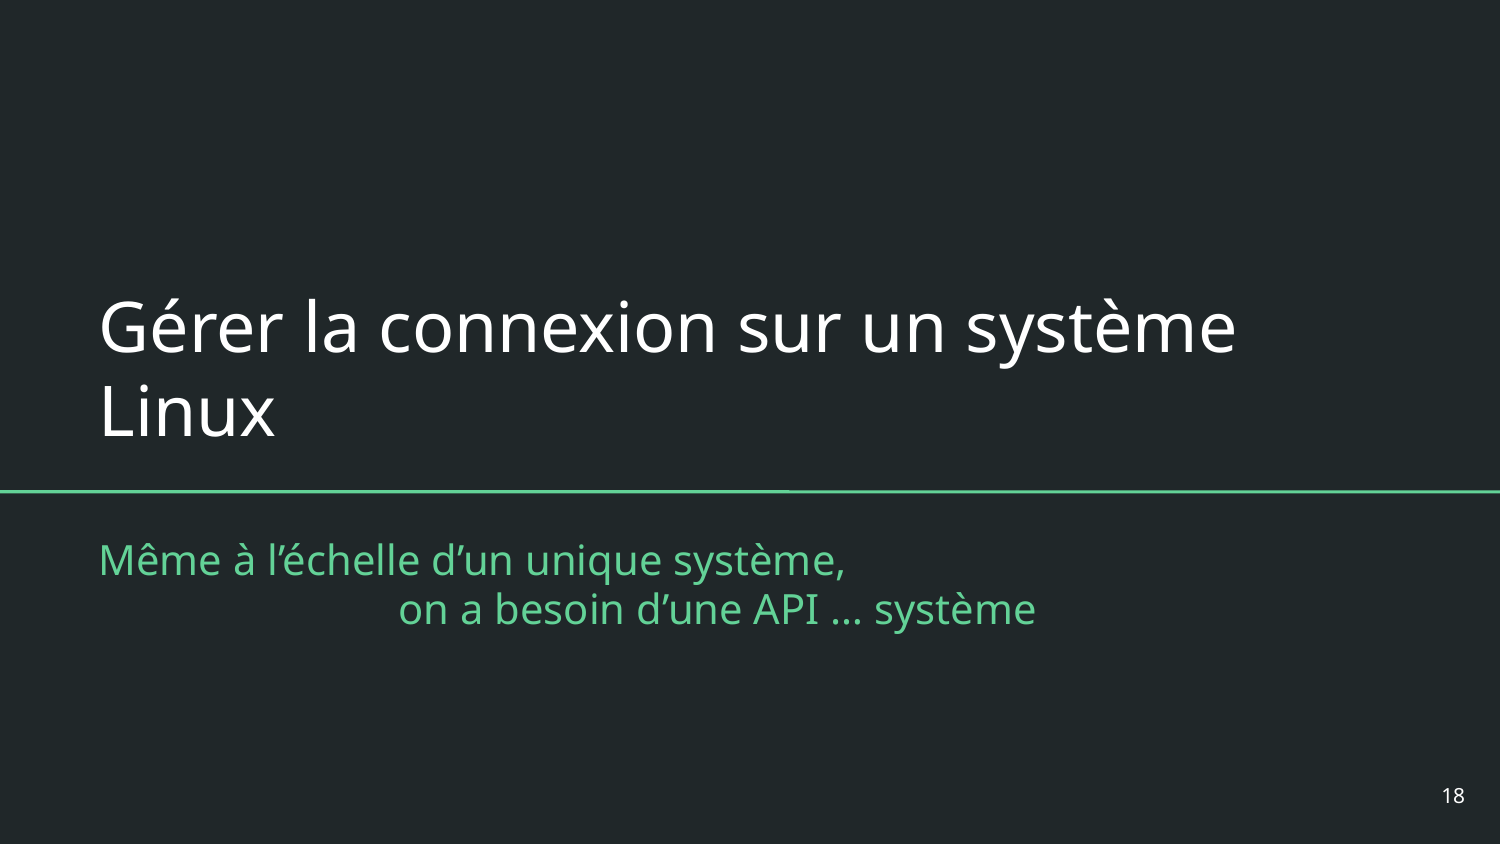

# Gérer la connexion sur un système Linux
Même à l’échelle d’un unique système,
				on a besoin d’une API … système